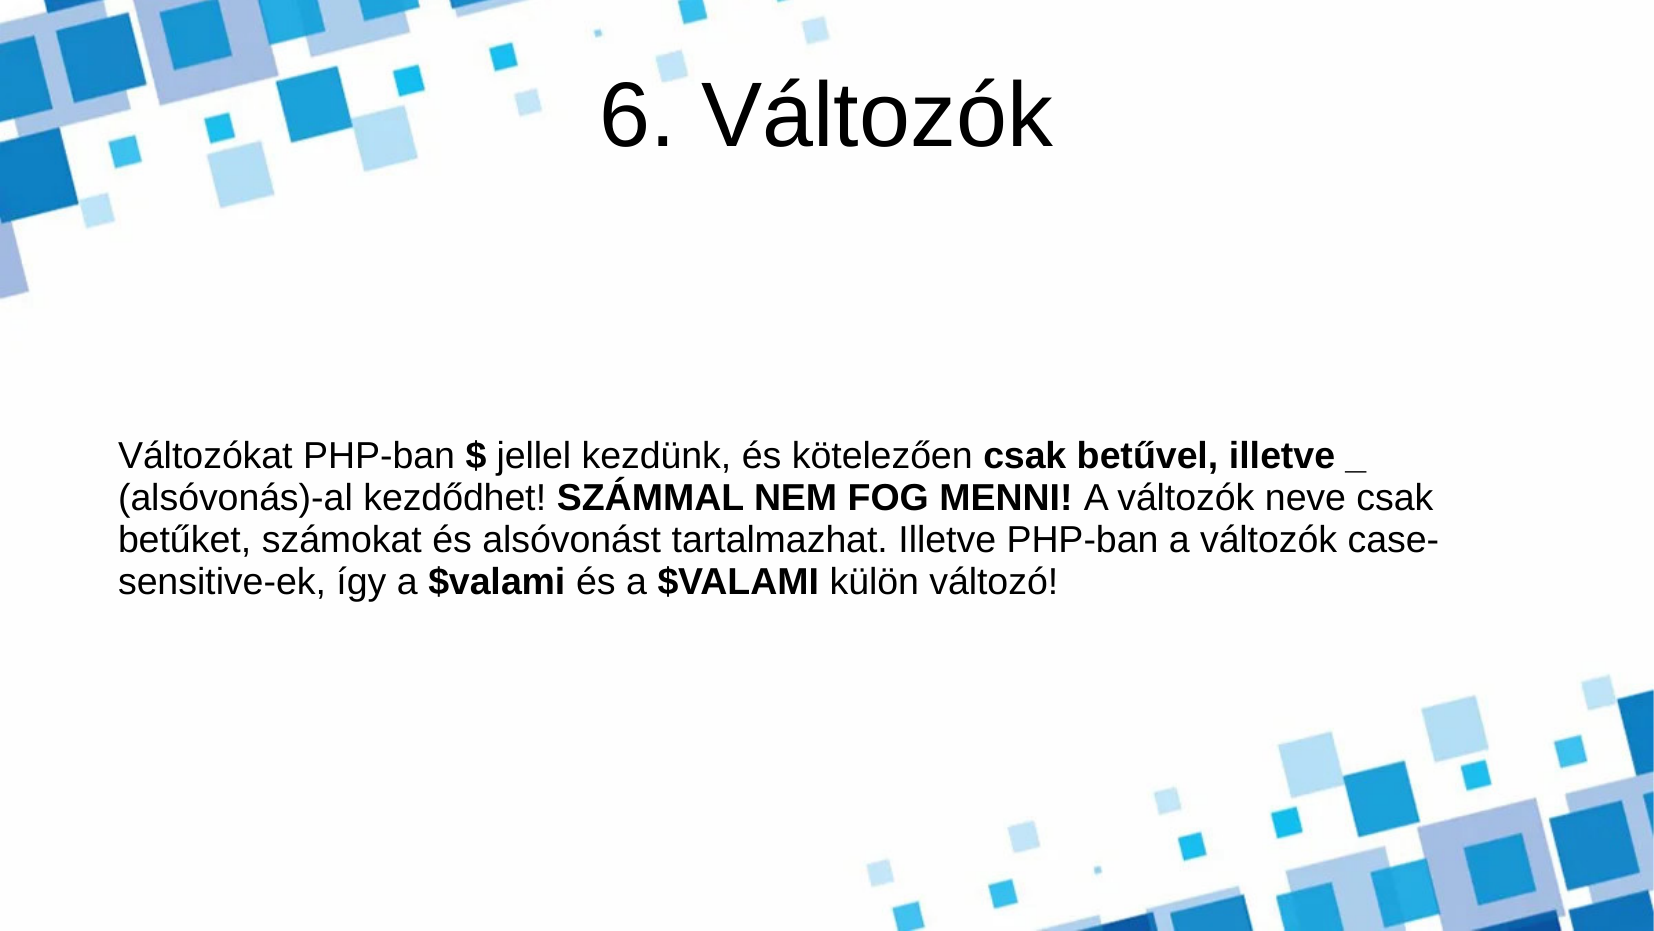

# 6. Változók
Változókat PHP-ban $ jellel kezdünk, és kötelezően csak betűvel, illetve _ (alsóvonás)-al kezdődhet! SZÁMMAL NEM FOG MENNI! A változók neve csak betűket, számokat és alsóvonást tartalmazhat. Illetve PHP-ban a változók case-sensitive-ek, így a $valami és a $VALAMI külön változó!